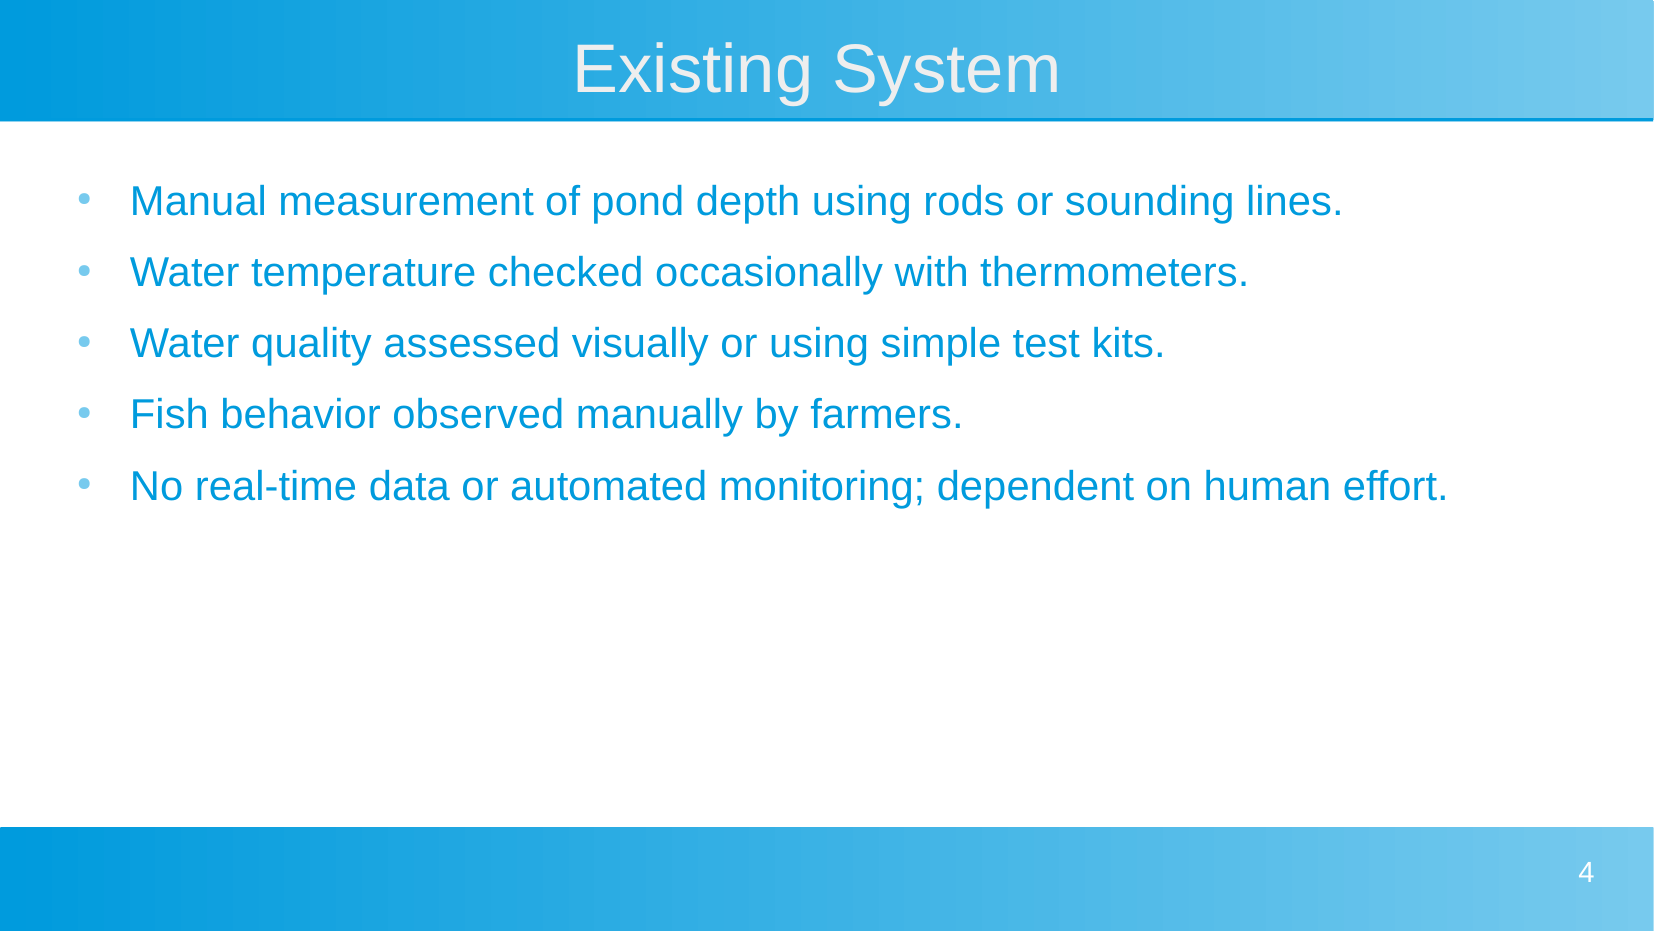

# Existing System
Manual measurement of pond depth using rods or sounding lines.
Water temperature checked occasionally with thermometers.
Water quality assessed visually or using simple test kits.
Fish behavior observed manually by farmers.
No real-time data or automated monitoring; dependent on human effort.
4